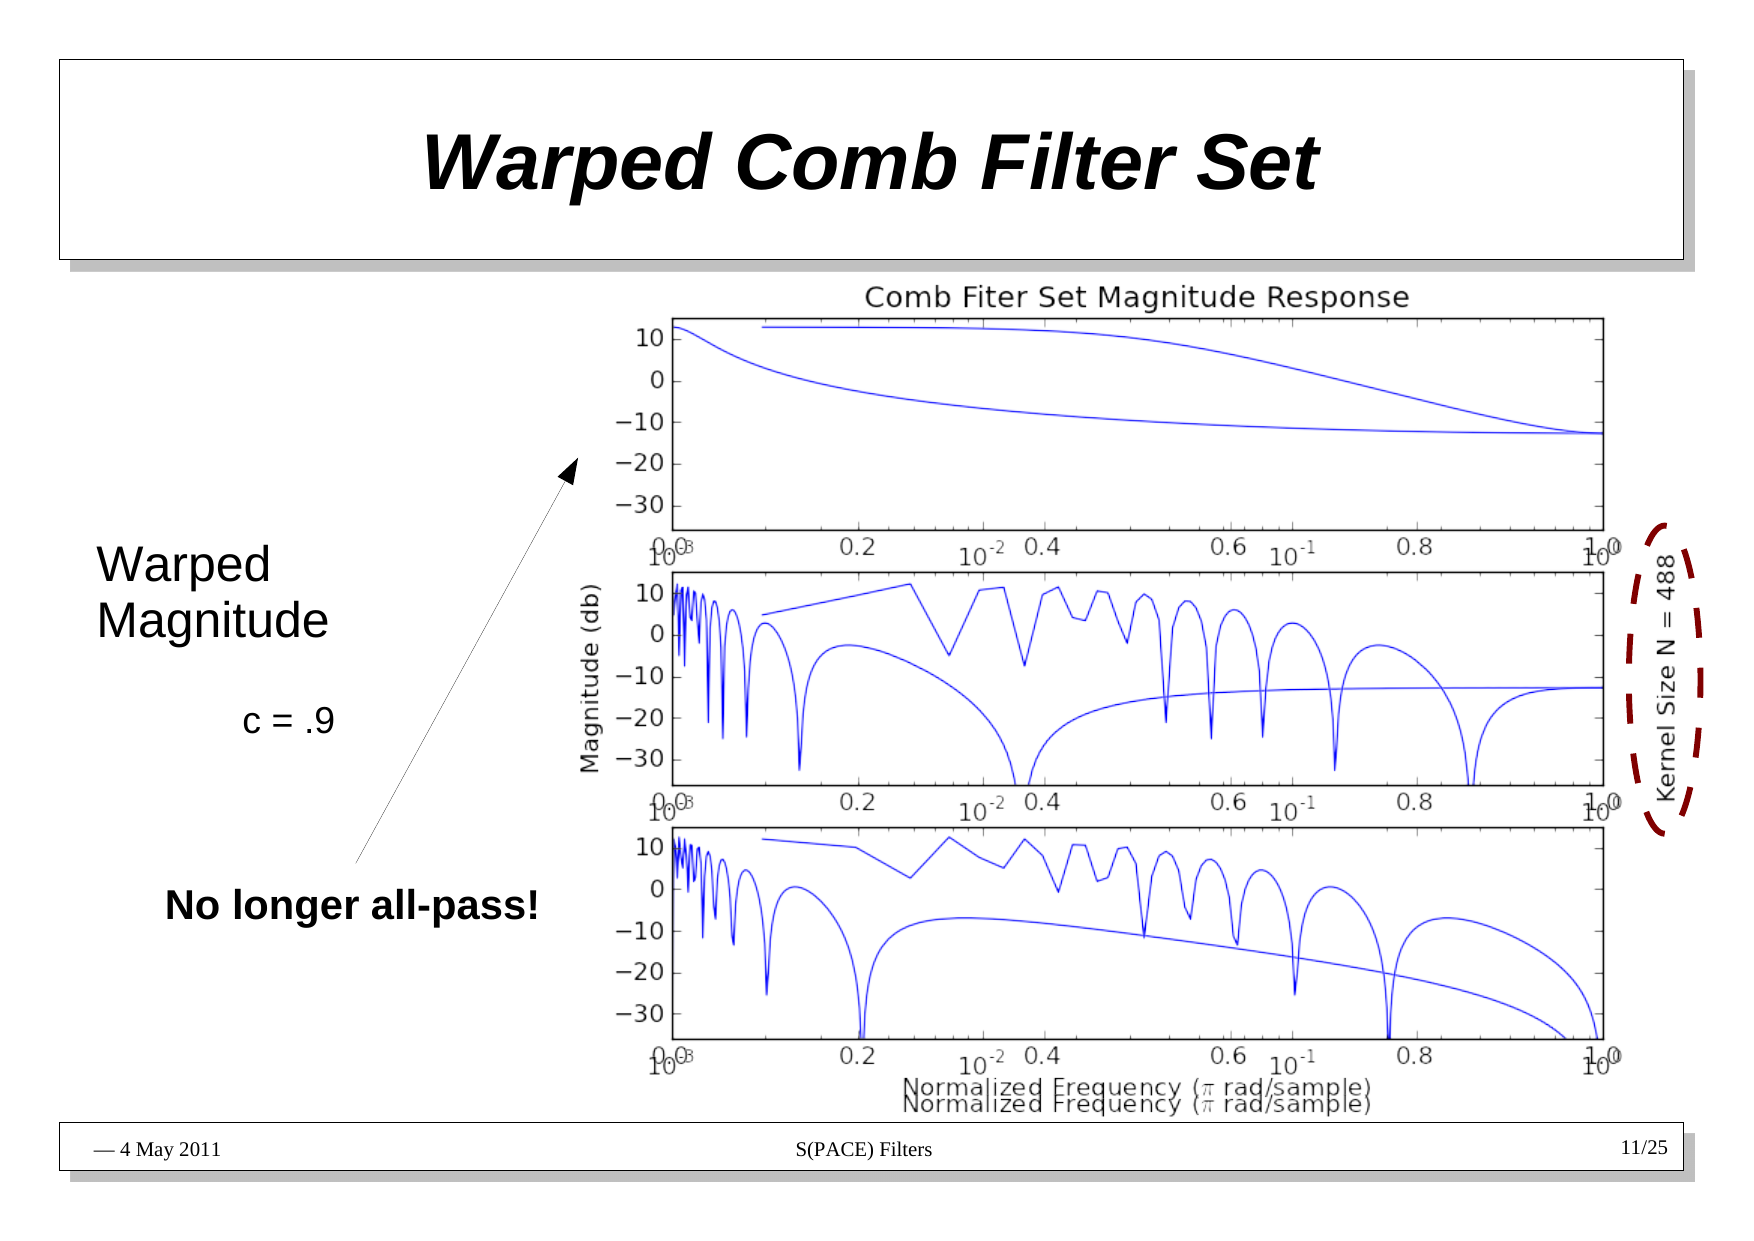

# Warped Comb Filter Set
Warped Magnitude
c = .9
No longer all-pass!